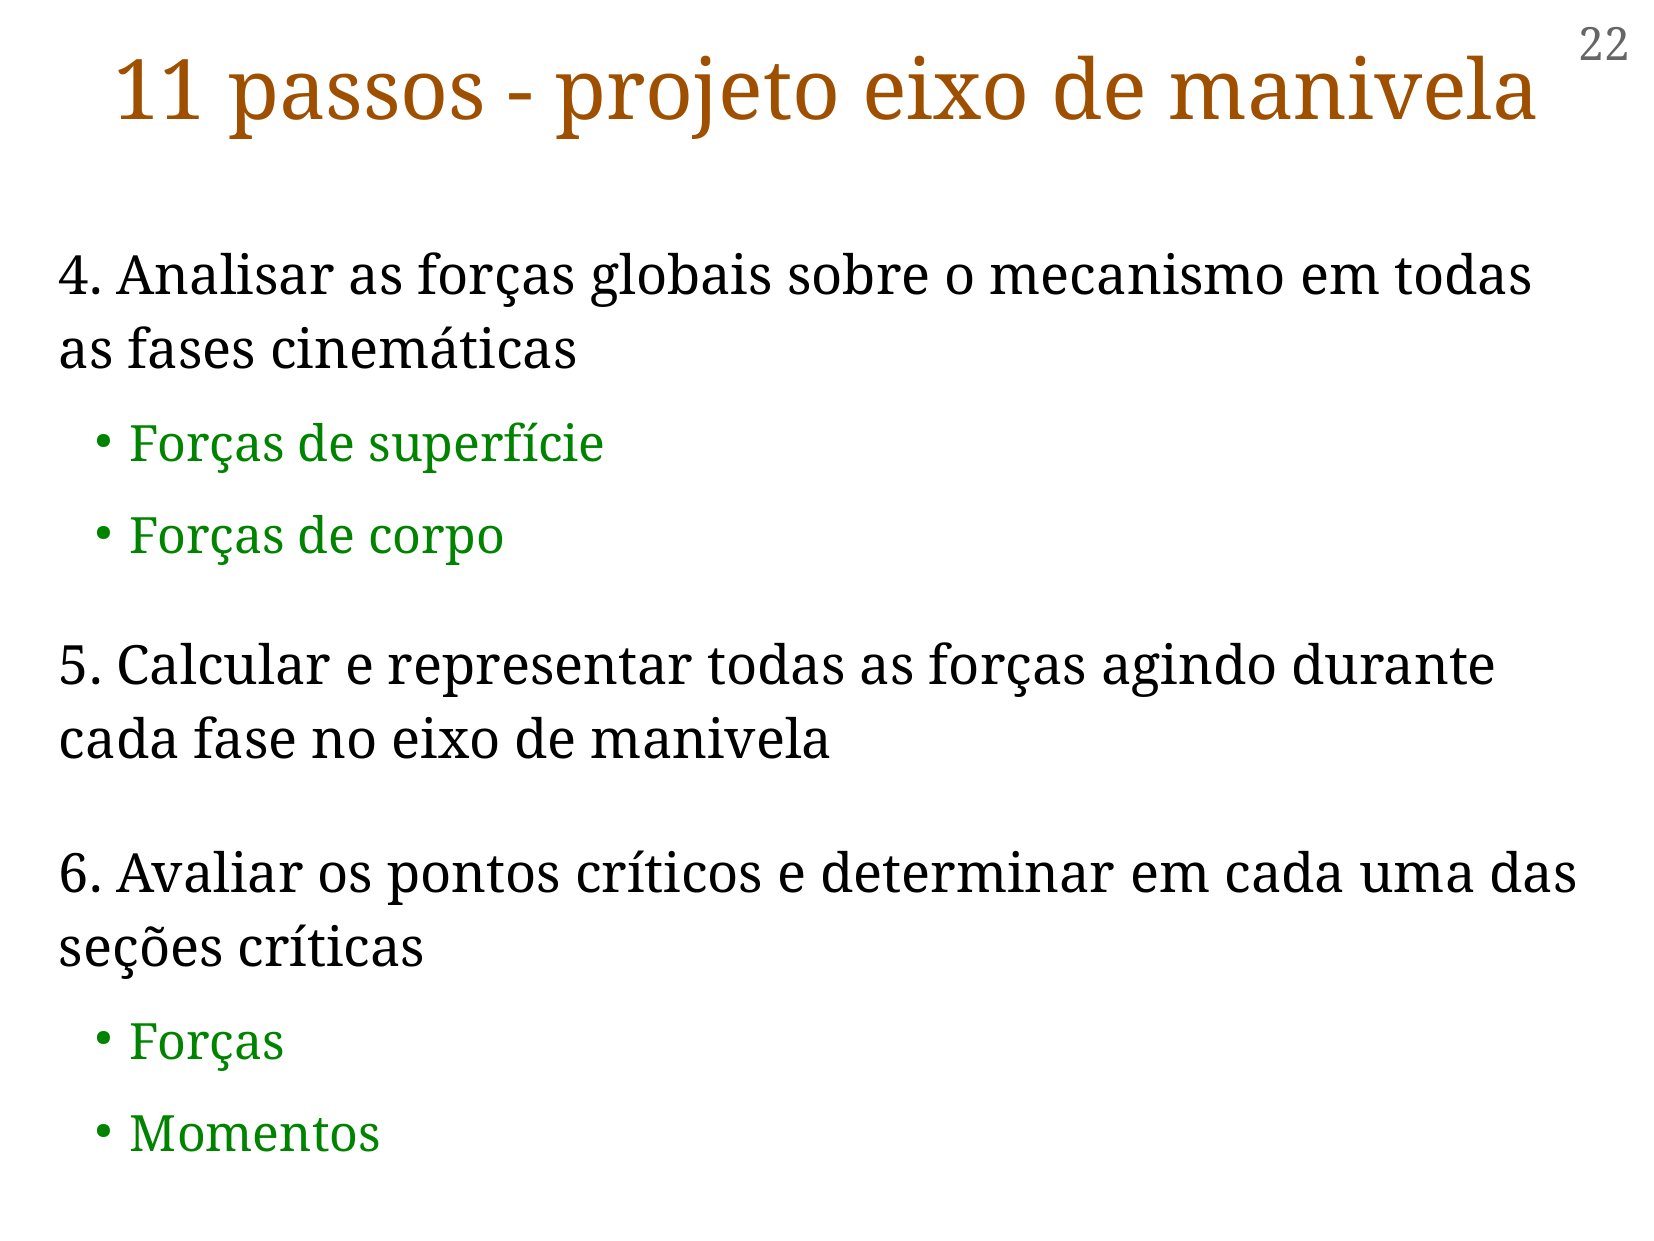

22
# 11 passos - projeto eixo de manivela
4. Analisar as forças globais sobre o mecanismo em todas as fases cinemáticas
Forças de superfície
Forças de corpo
5. Calcular e representar todas as forças agindo durante cada fase no eixo de manivela
6. Avaliar os pontos críticos e determinar em cada uma das seções críticas
Forças
Momentos